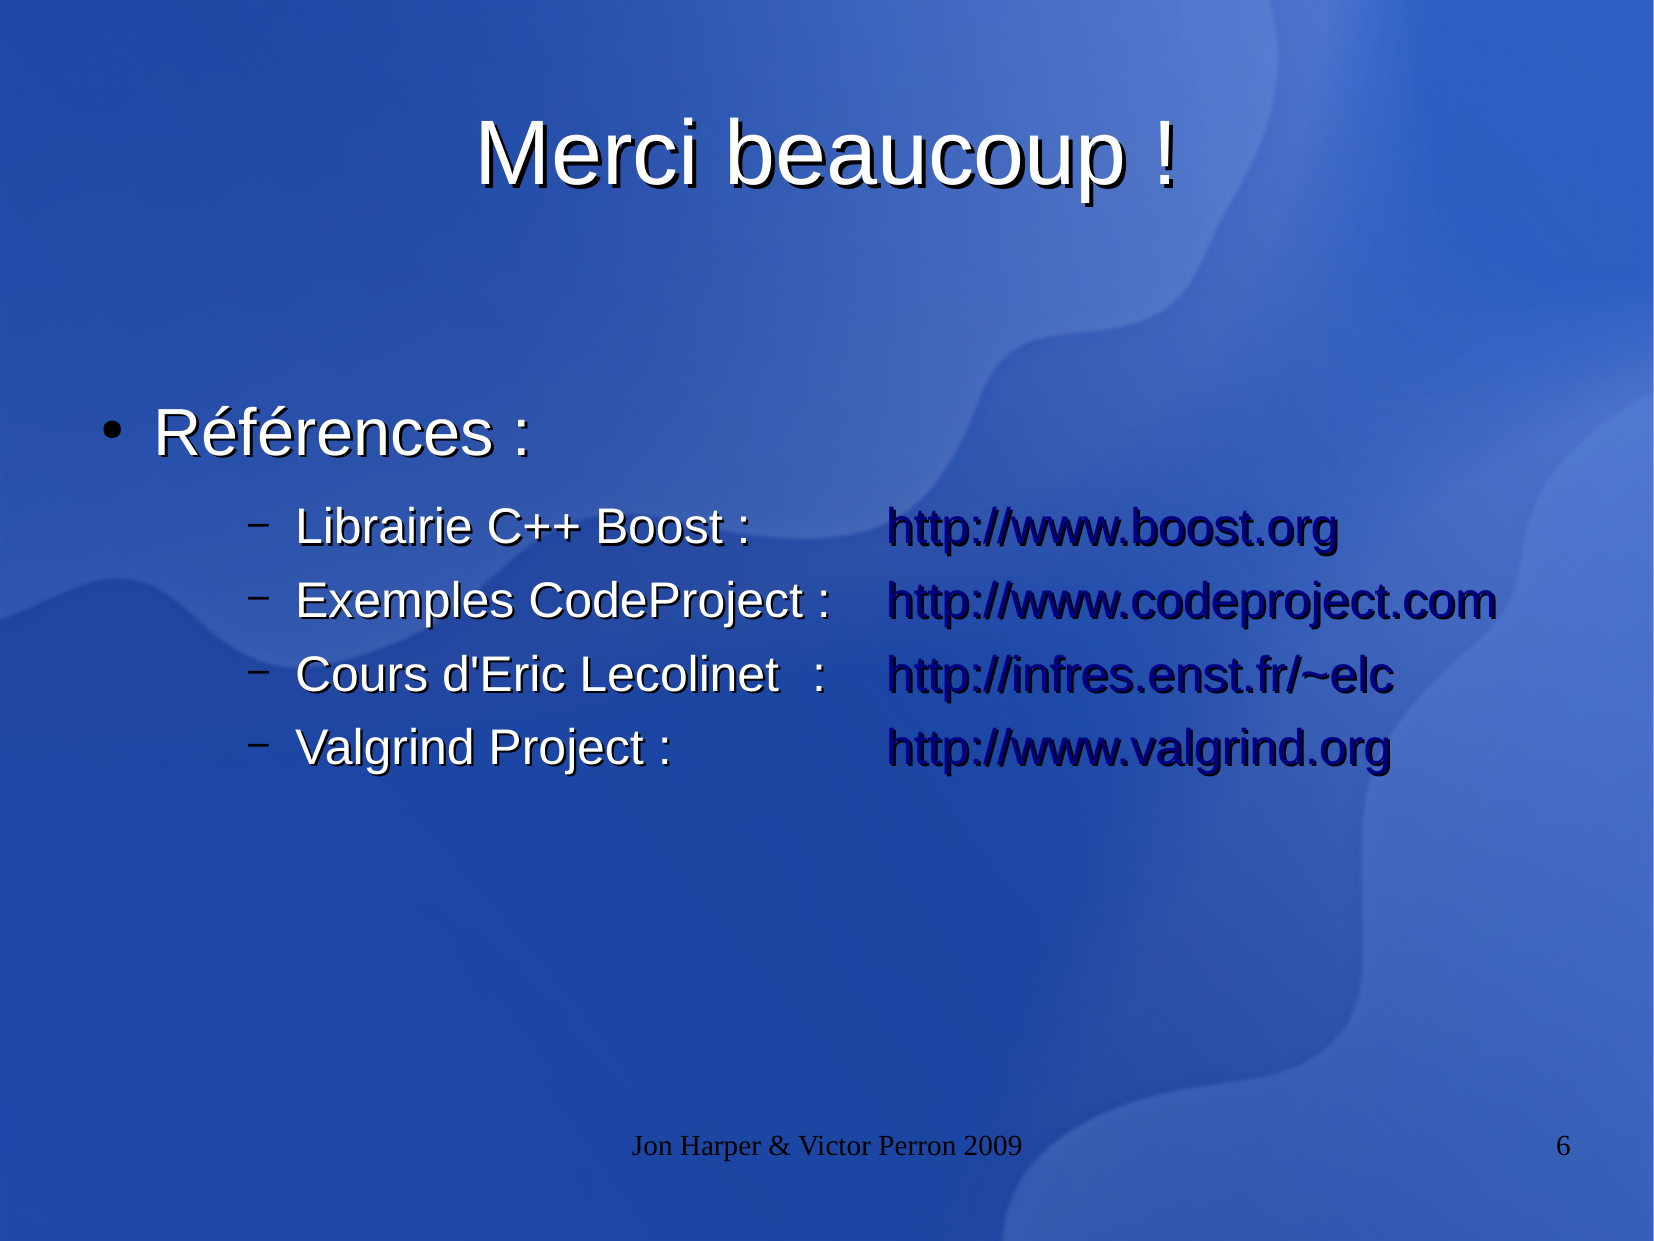

# Merci beaucoup !
Références :
Librairie C++ Boost : 		http://www.boost.org
Exemples CodeProject :	http://www.codeproject.com
Cours d'Eric Lecolinet 	:	http://infres.enst.fr/~elc
Valgrind Project :			http://www.valgrind.org
Jon Harper & Victor Perron 2009
6